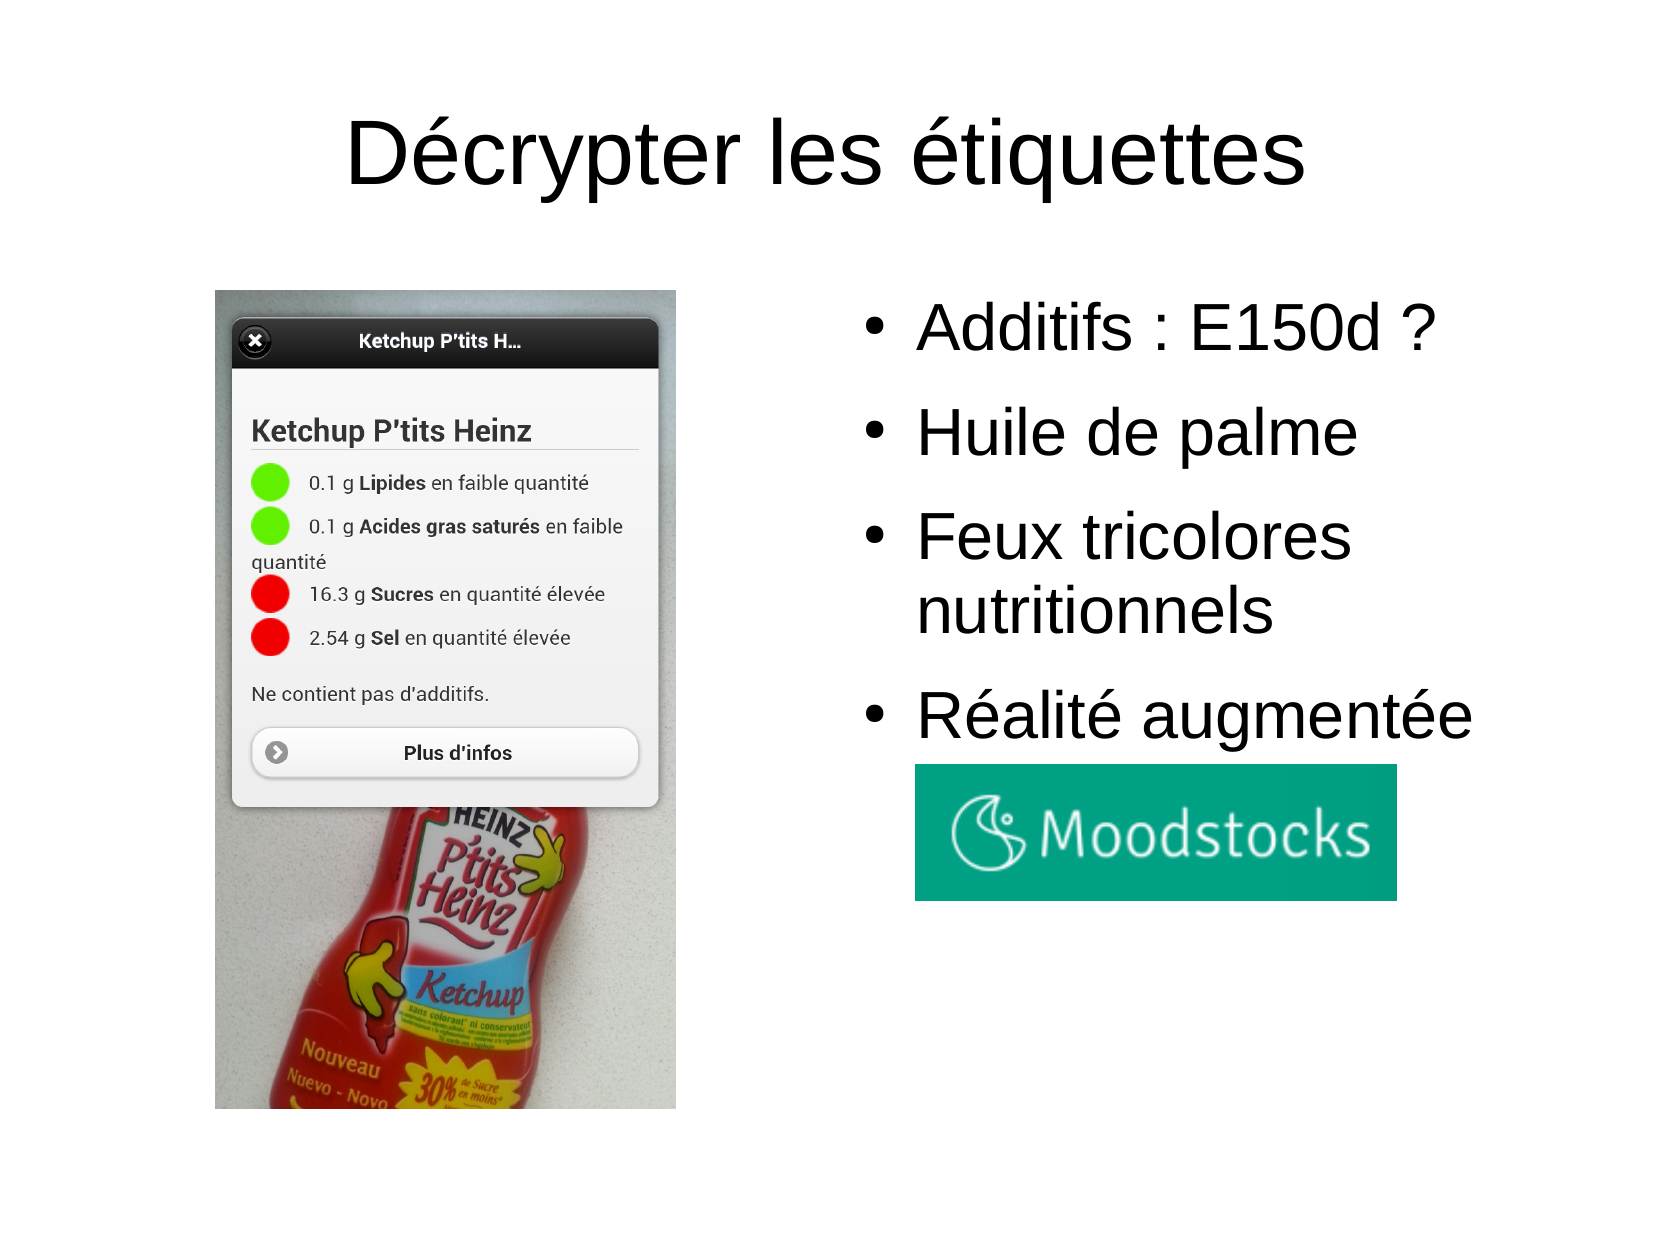

# Décrypter les étiquettes
Additifs : E150d ?
Huile de palme
Feux tricolores nutritionnels
Réalité augmentée